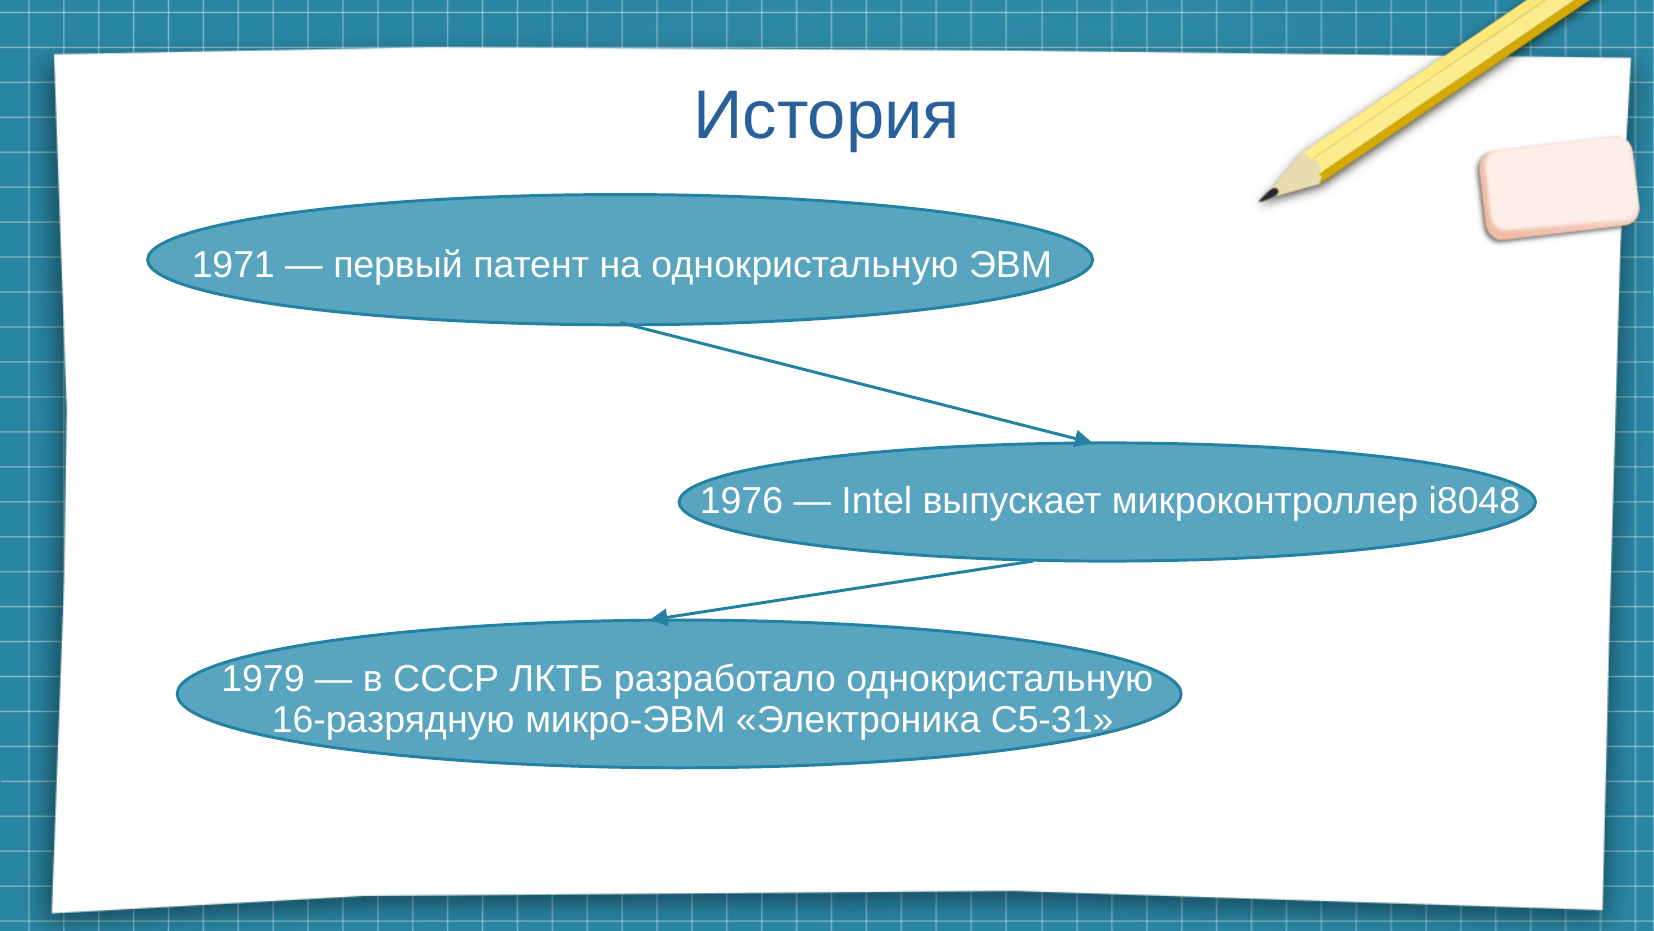

# История
1971 — первый патент на однокристальную ЭВМ
1976 — Intel выпускает микроконтроллер i8048
1979 — в СССР ЛКТБ разработало однокристальную
16-разрядную микро-ЭВМ «Электроника С5-31»